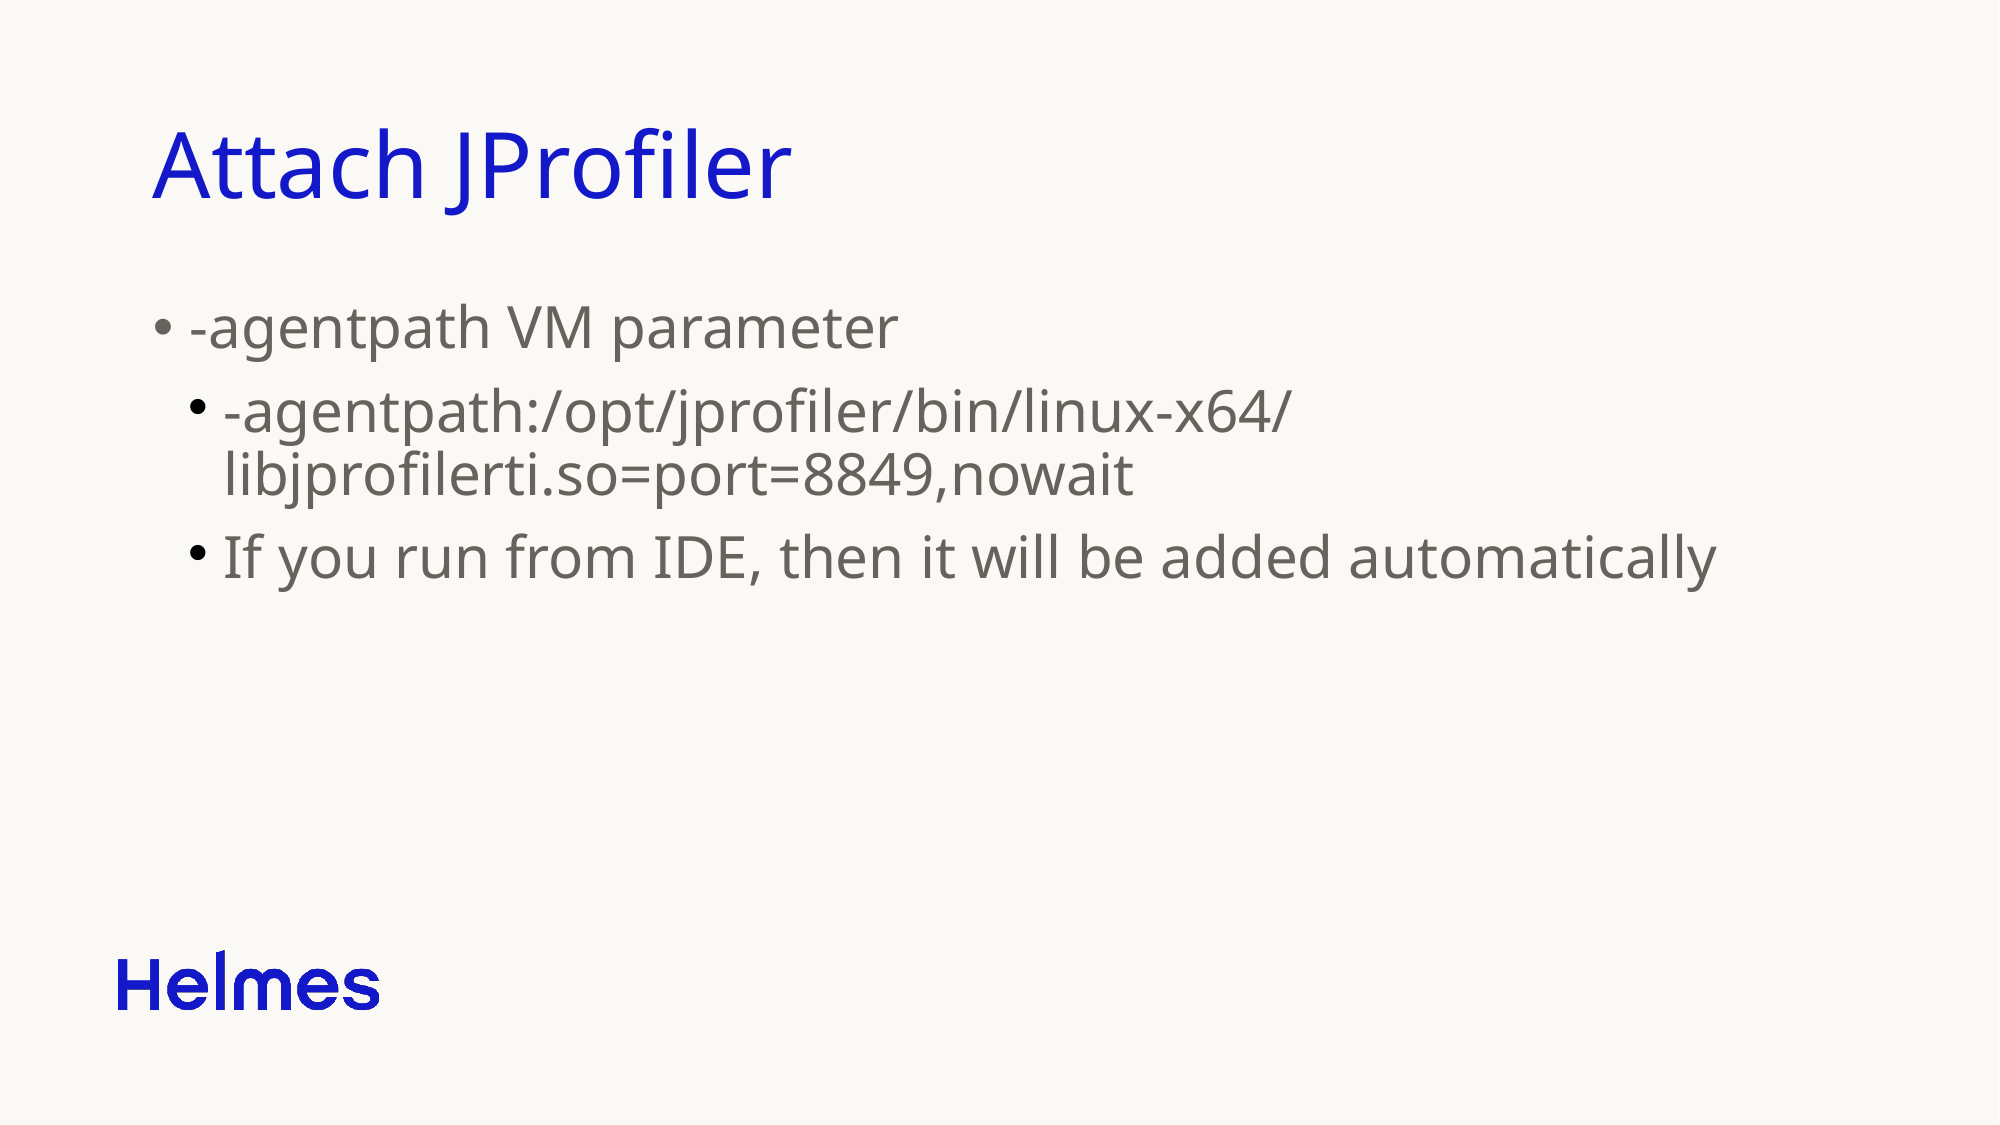

Attach JProfiler
-agentpath VM parameter
-agentpath:/opt/jprofiler/bin/linux-x64/libjprofilerti.so=port=8849,nowait
If you run from IDE, then it will be added automatically